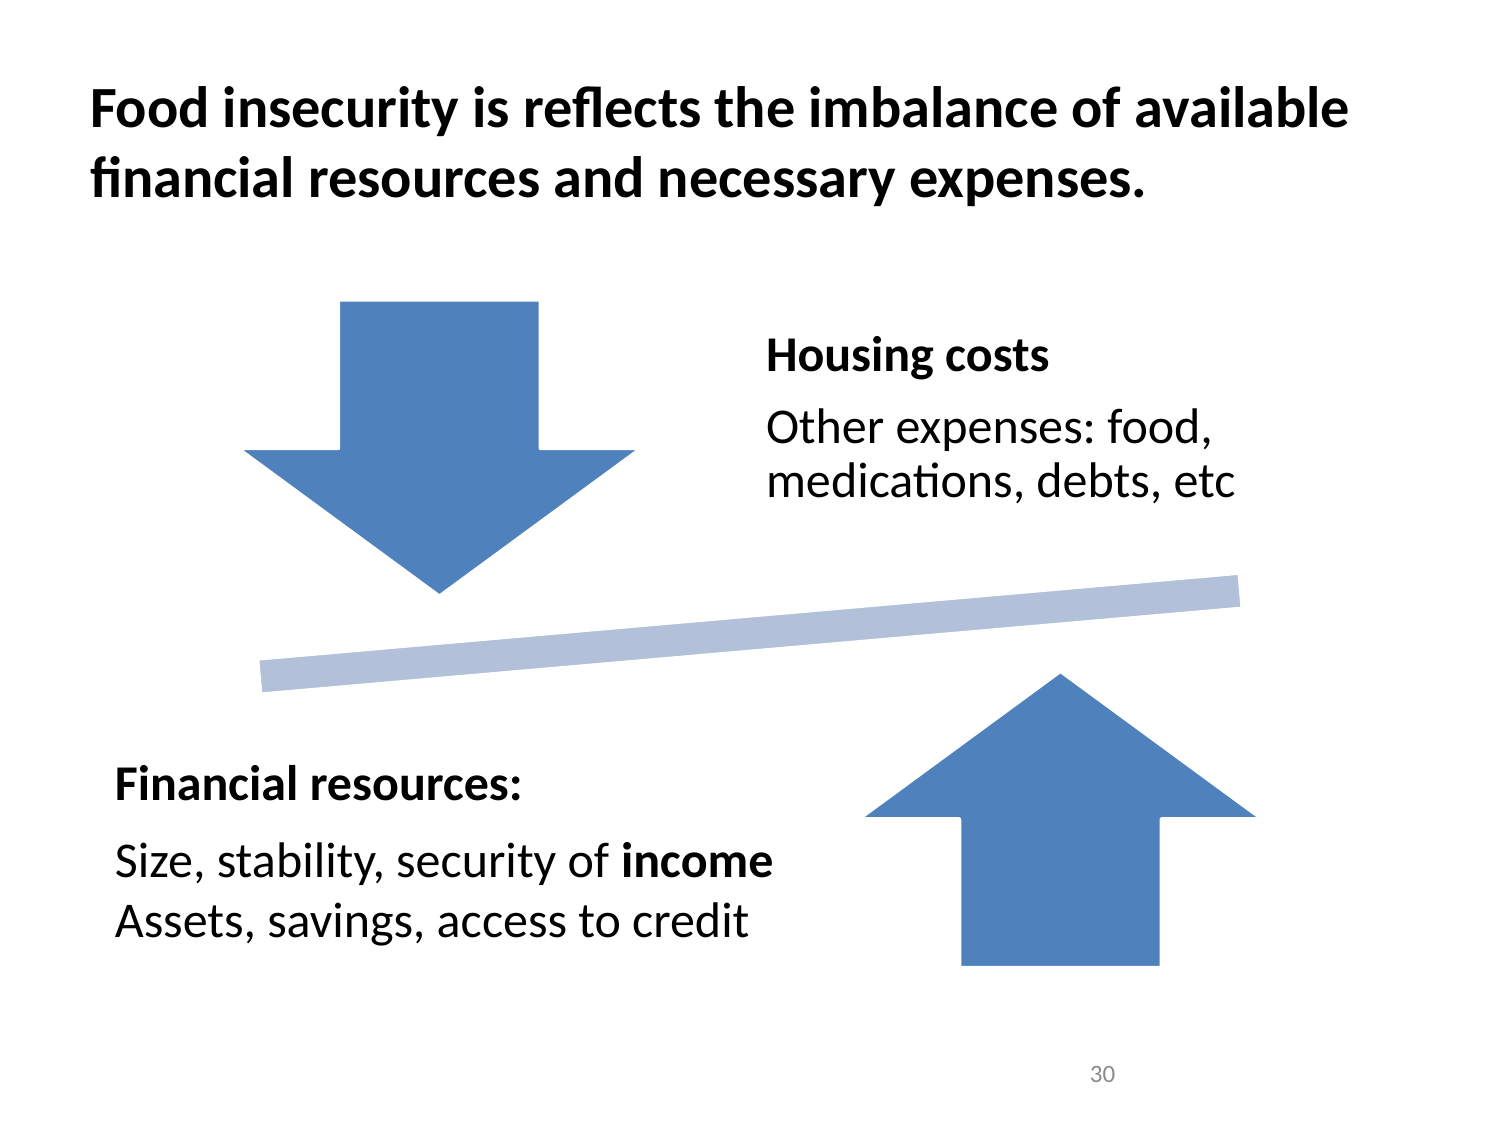

# Food insecurity is reflects the imbalance of available financial resources and necessary expenses.
Housing costs
Other expenses: food, medications, debts, etc
Financial resources:
Size, stability, security of income
Assets, savings, access to credit